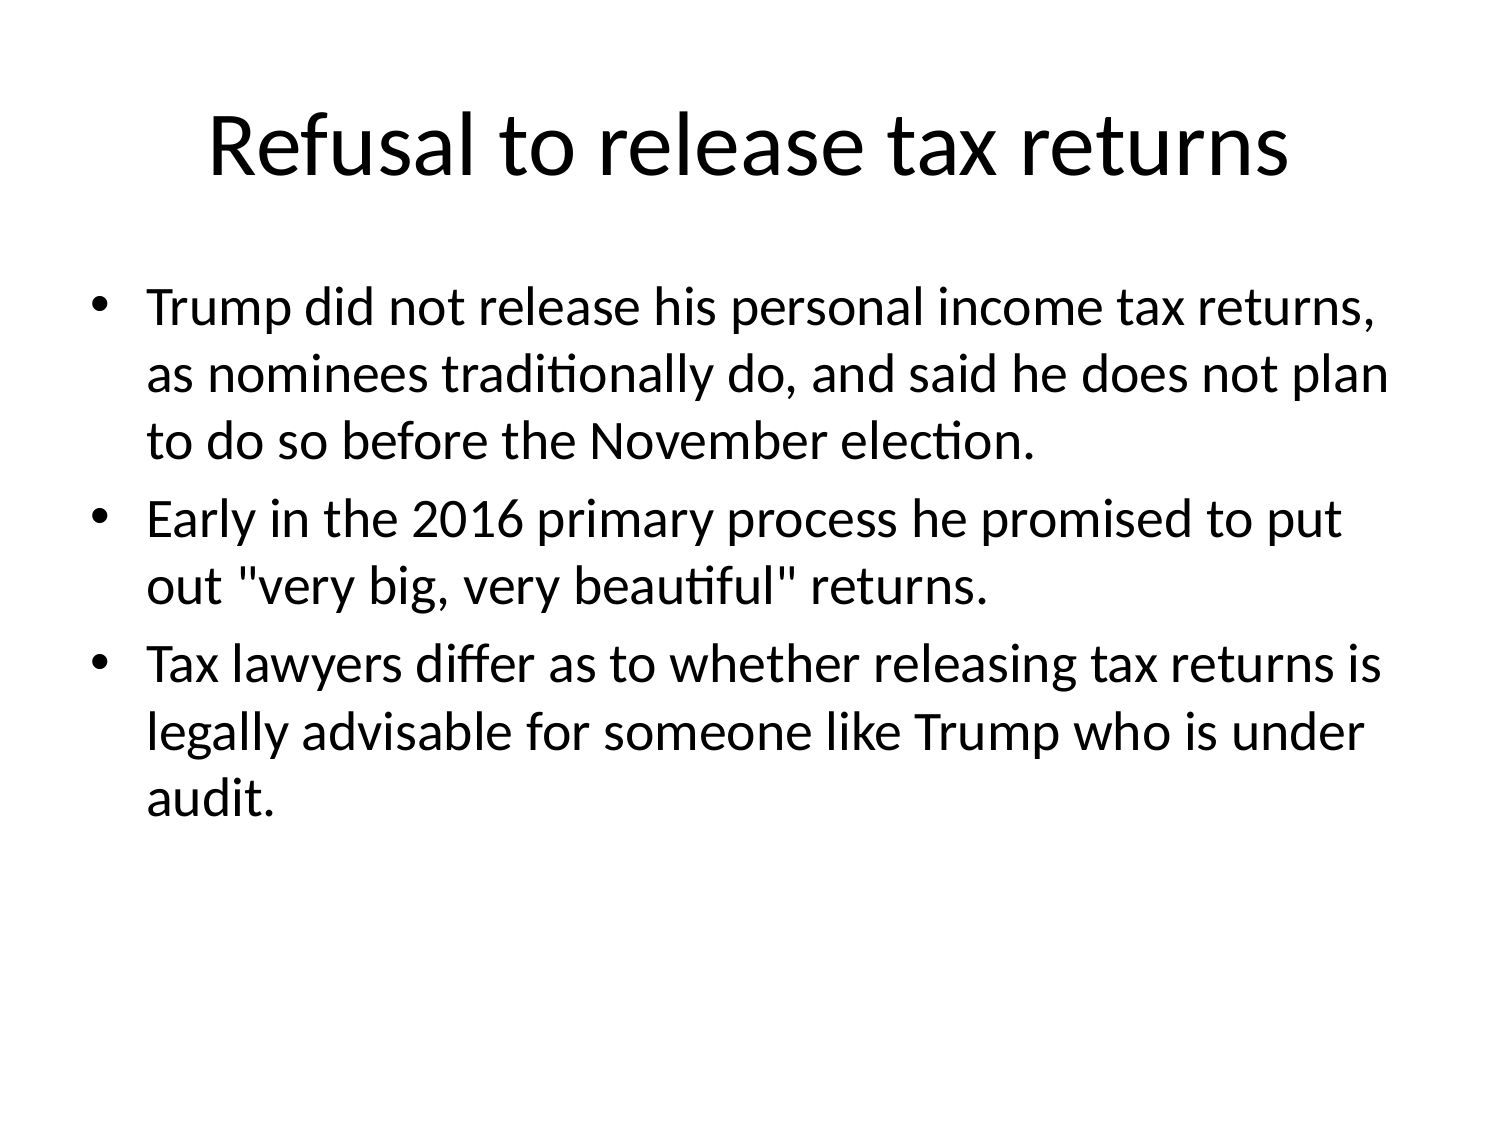

# Refusal to release tax returns
Trump did not release his personal income tax returns, as nominees traditionally do, and said he does not plan to do so before the November election.
Early in the 2016 primary process he promised to put out "very big, very beautiful" returns.
Tax lawyers differ as to whether releasing tax returns is legally advisable for someone like Trump who is under audit.